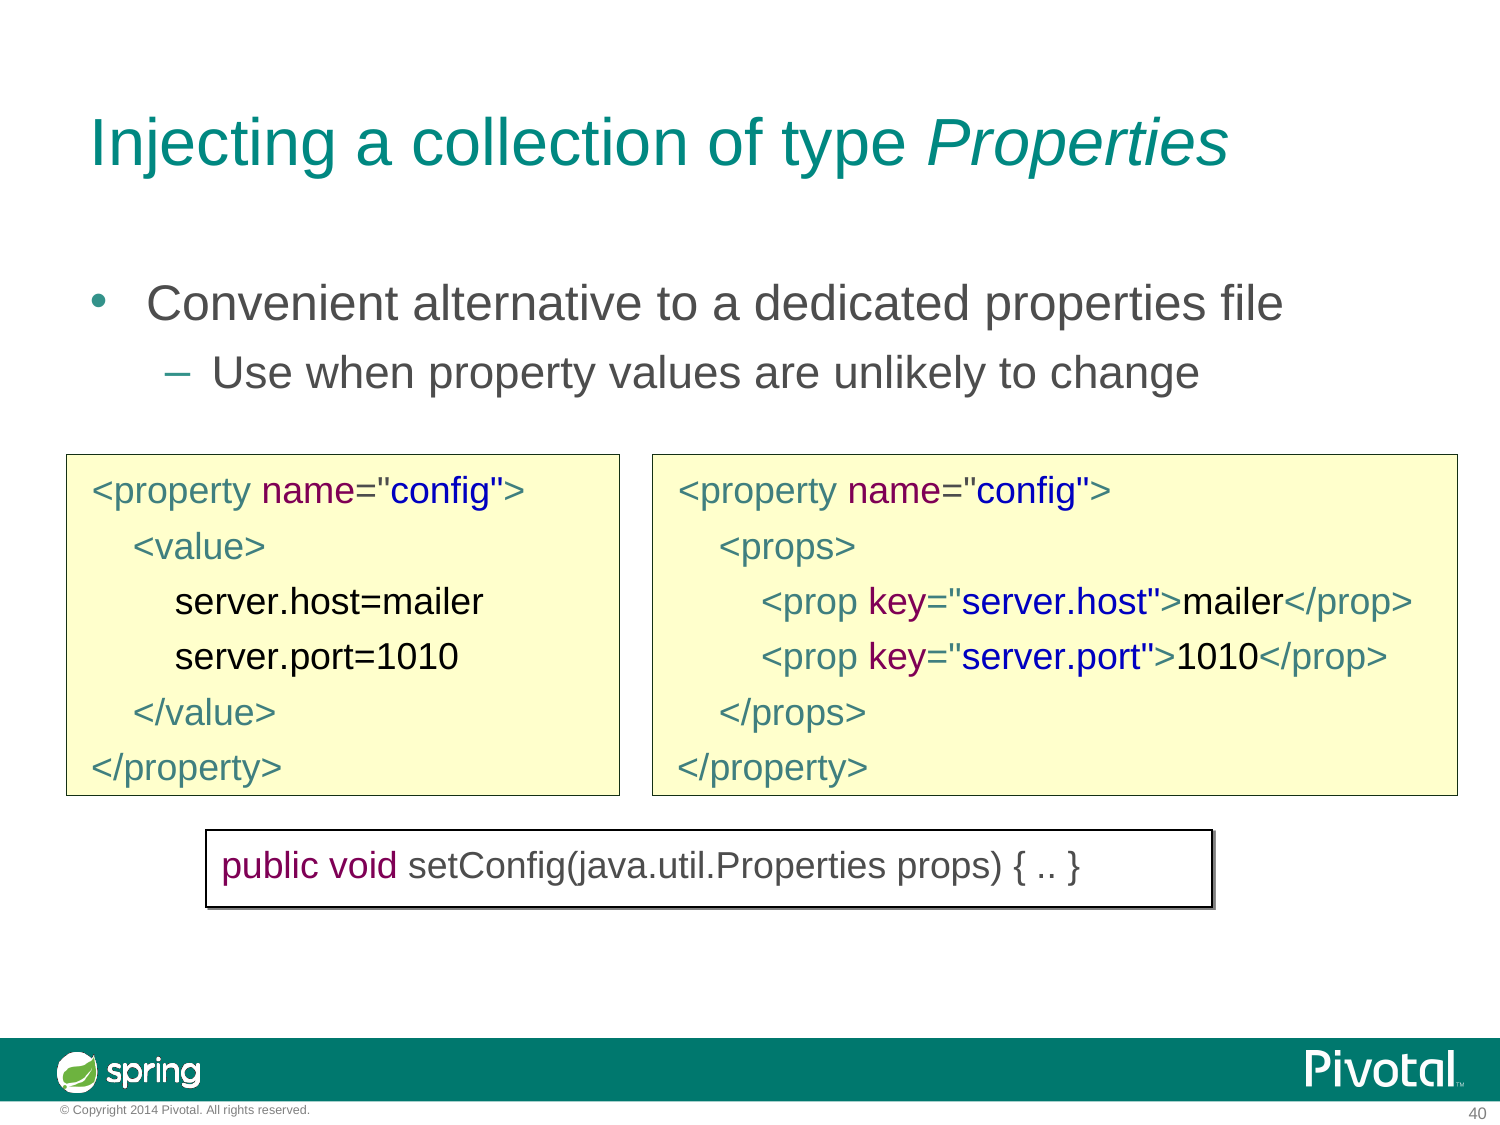

# Injecting a collection of type Properties
Convenient alternative to a dedicated properties file
Use when property values are unlikely to change
 <property name="config">
 <value>
 server.host=mailer
 server.port=1010
 </value>
 </property>
 <property name="config">
 <props>
 <prop key="server.host">mailer</prop>
 <prop key="server.port">1010</prop>
 </props>
 </property>
public void setConfig(java.util.Properties props) { .. }